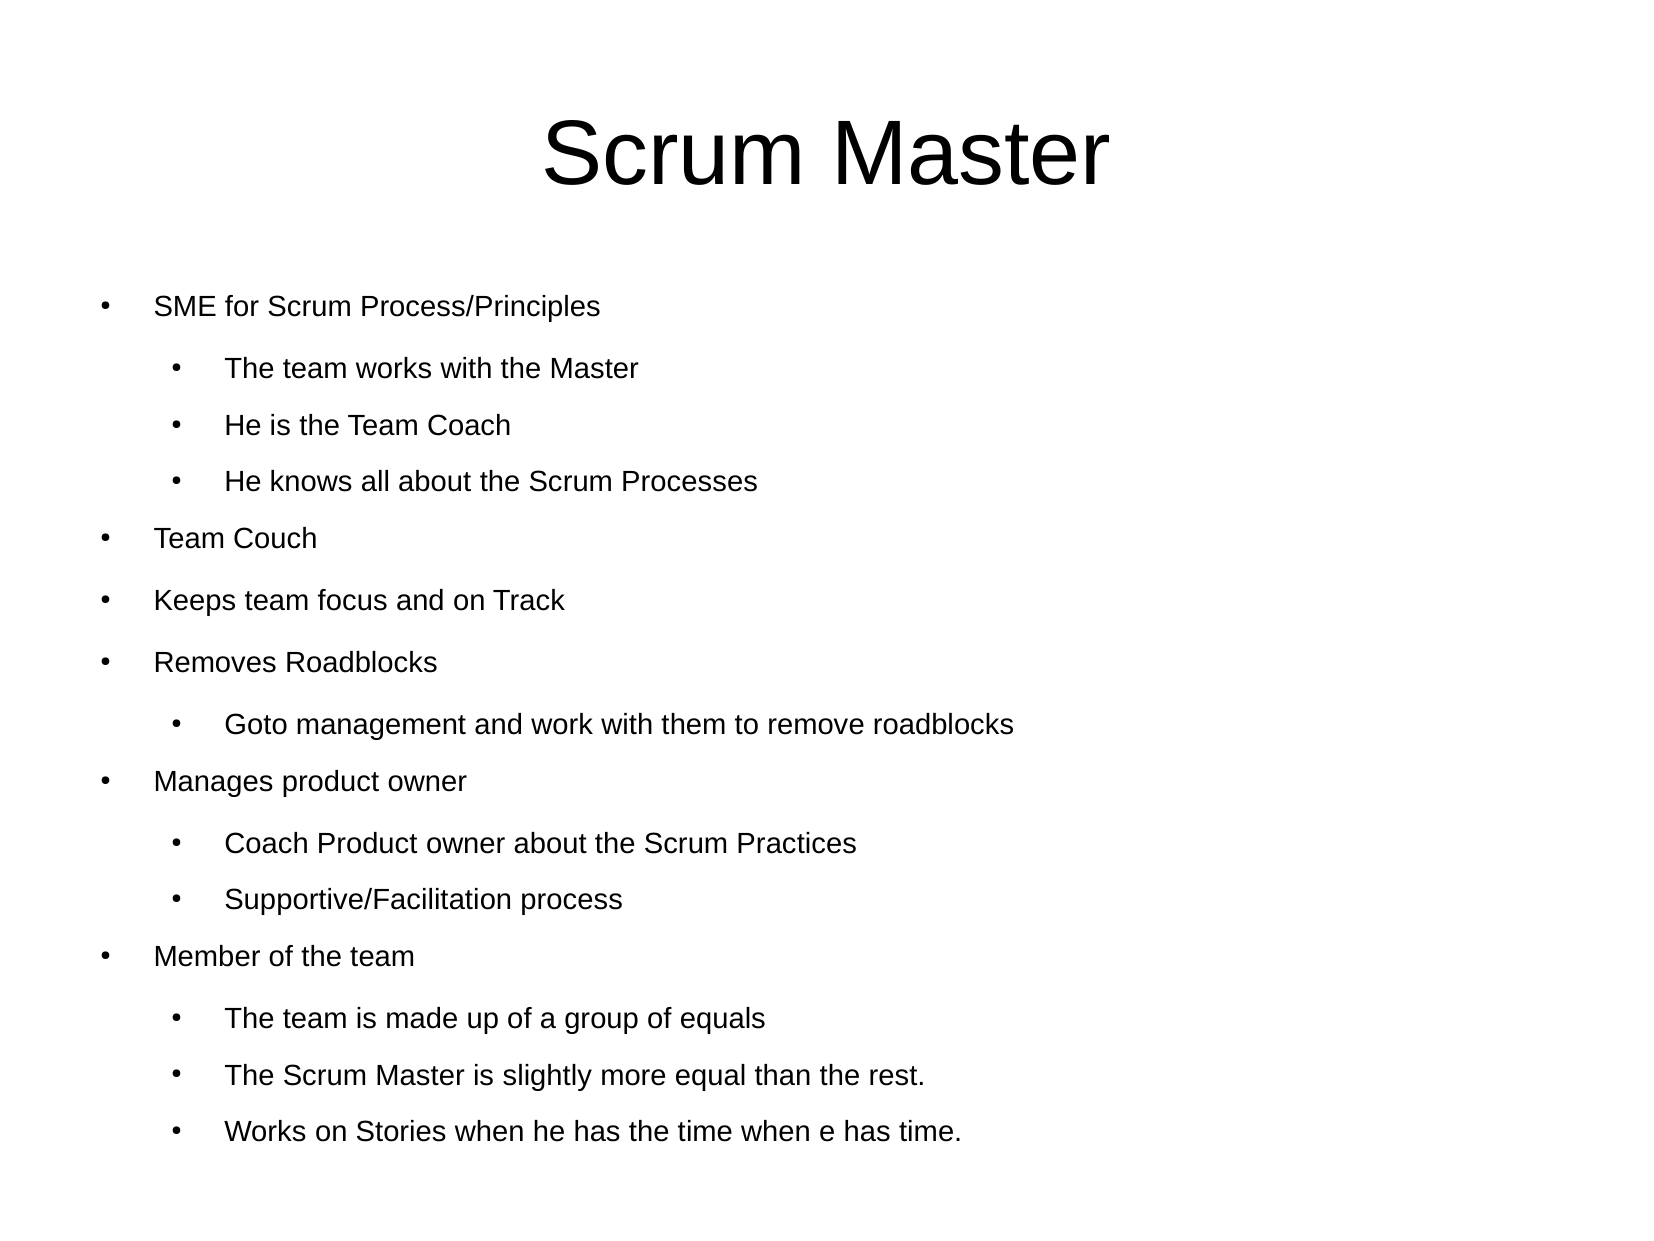

# Scrum Master
SME for Scrum Process/Principles
The team works with the Master
He is the Team Coach
He knows all about the Scrum Processes
Team Couch
Keeps team focus and on Track
Removes Roadblocks
Goto management and work with them to remove roadblocks
Manages product owner
Coach Product owner about the Scrum Practices
Supportive/Facilitation process
Member of the team
The team is made up of a group of equals
The Scrum Master is slightly more equal than the rest.
Works on Stories when he has the time when e has time.